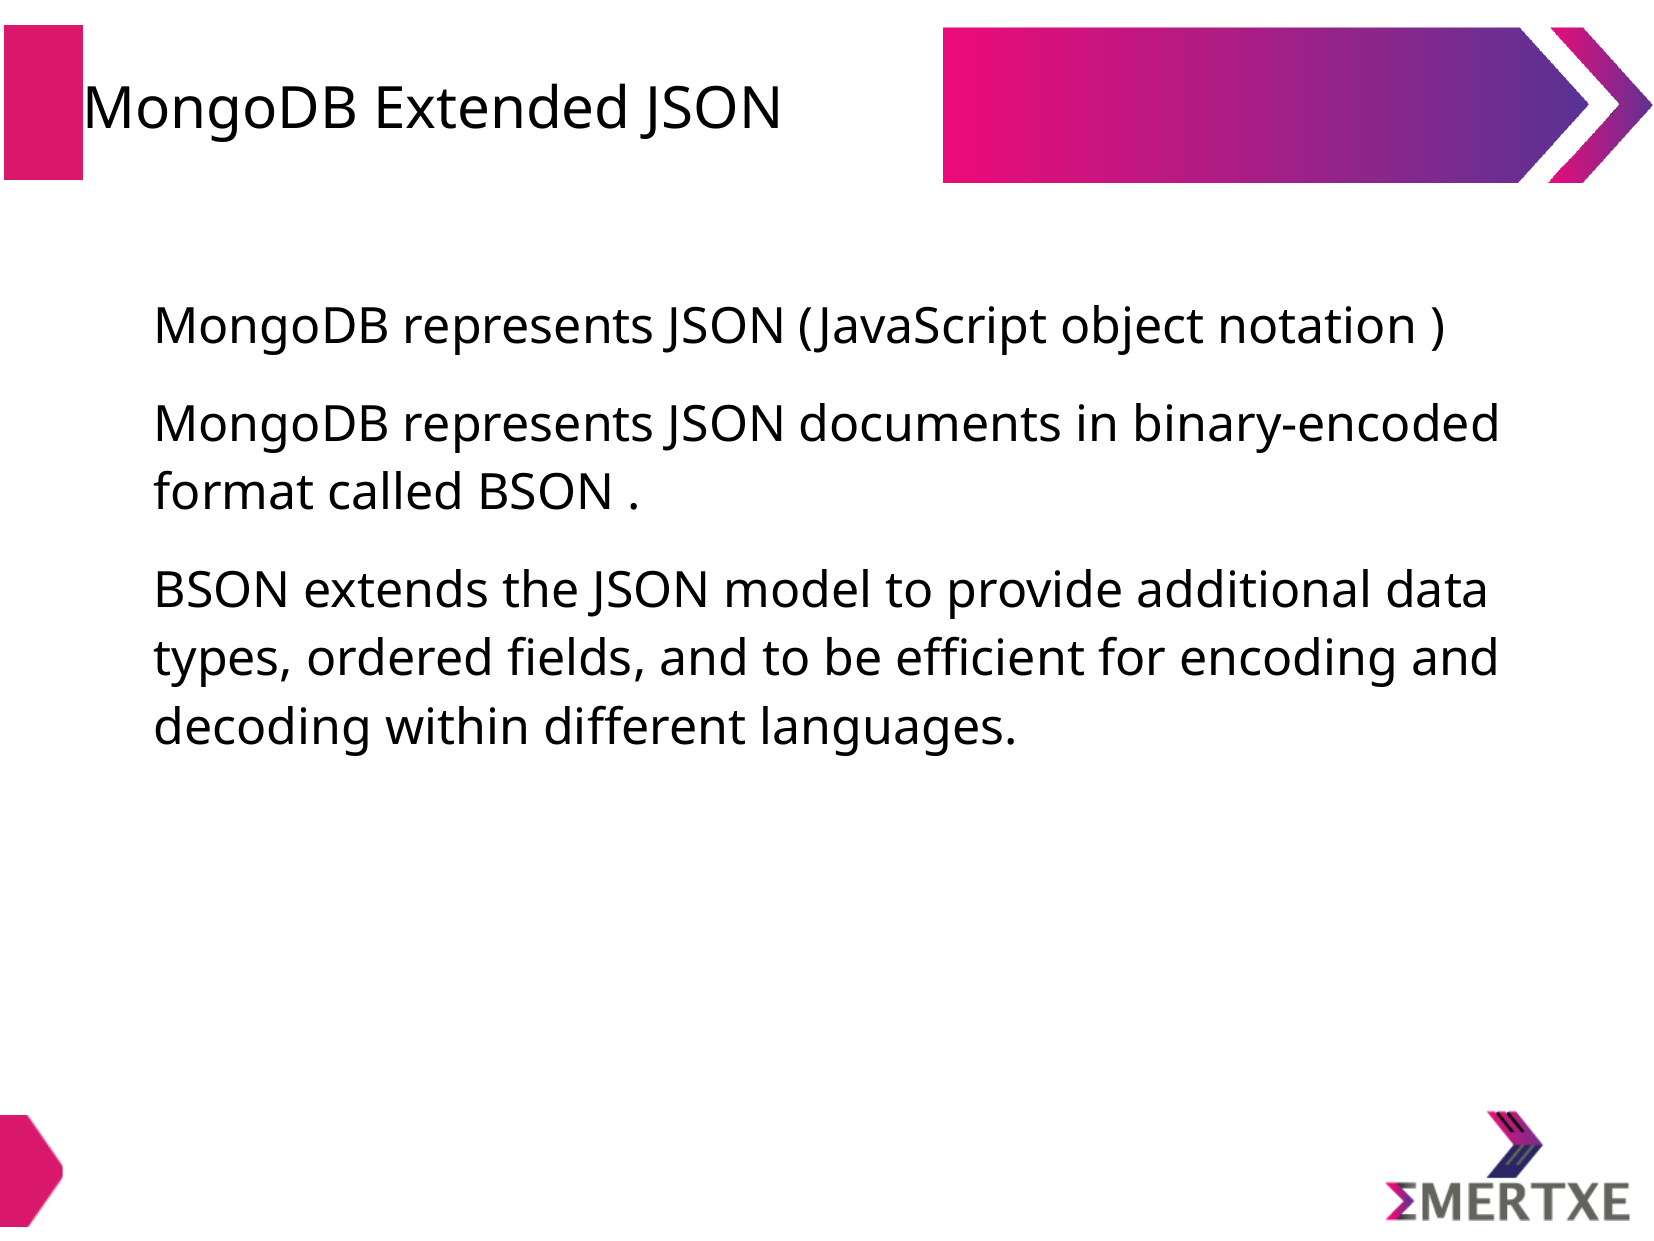

# MongoDB Extended JSON
MongoDB represents JSON (JavaScript object notation )
MongoDB represents JSON documents in binary-encoded format called BSON .
BSON extends the JSON model to provide additional data types, ordered fields, and to be efficient for encoding and decoding within different languages.